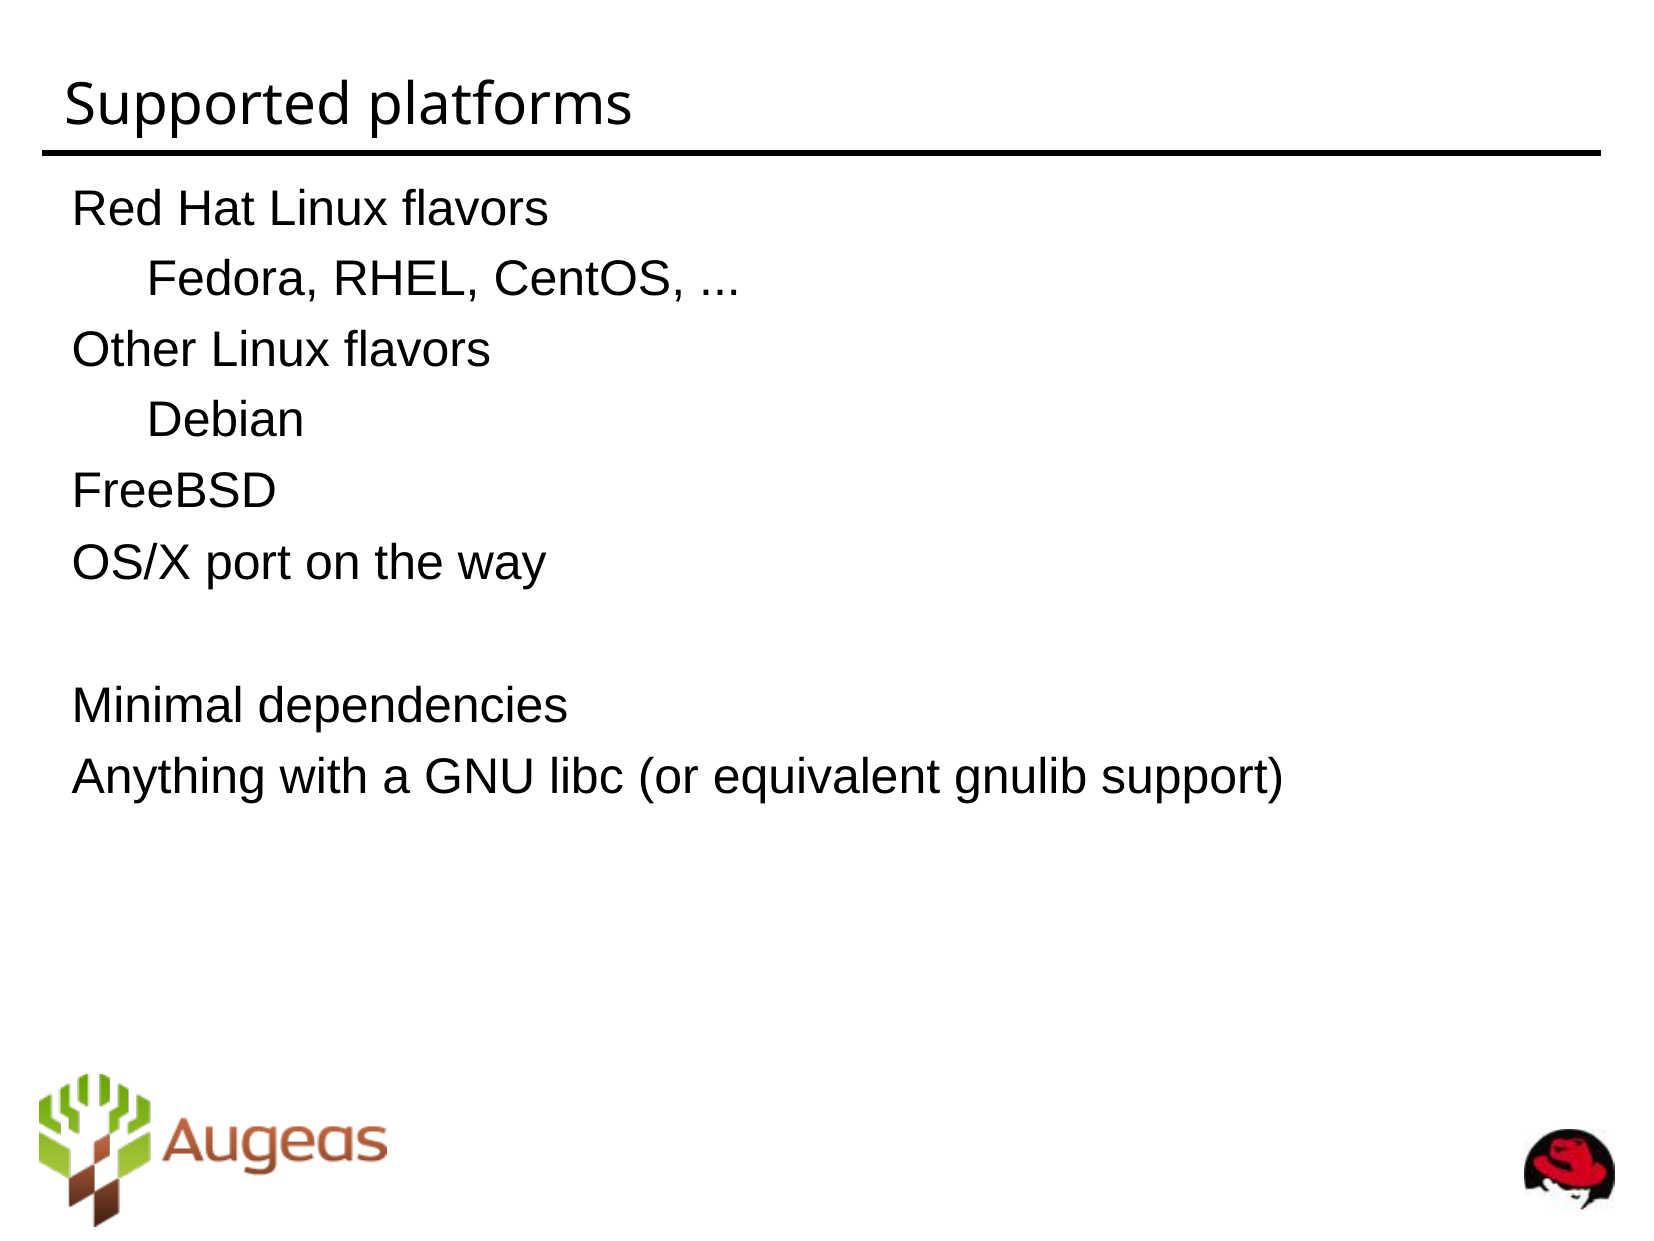

# Supported platforms
Red Hat Linux flavors
Fedora, RHEL, CentOS, ...
Other Linux flavors
Debian
FreeBSD
OS/X port on the way
Minimal dependencies
Anything with a GNU libc (or equivalent gnulib support)